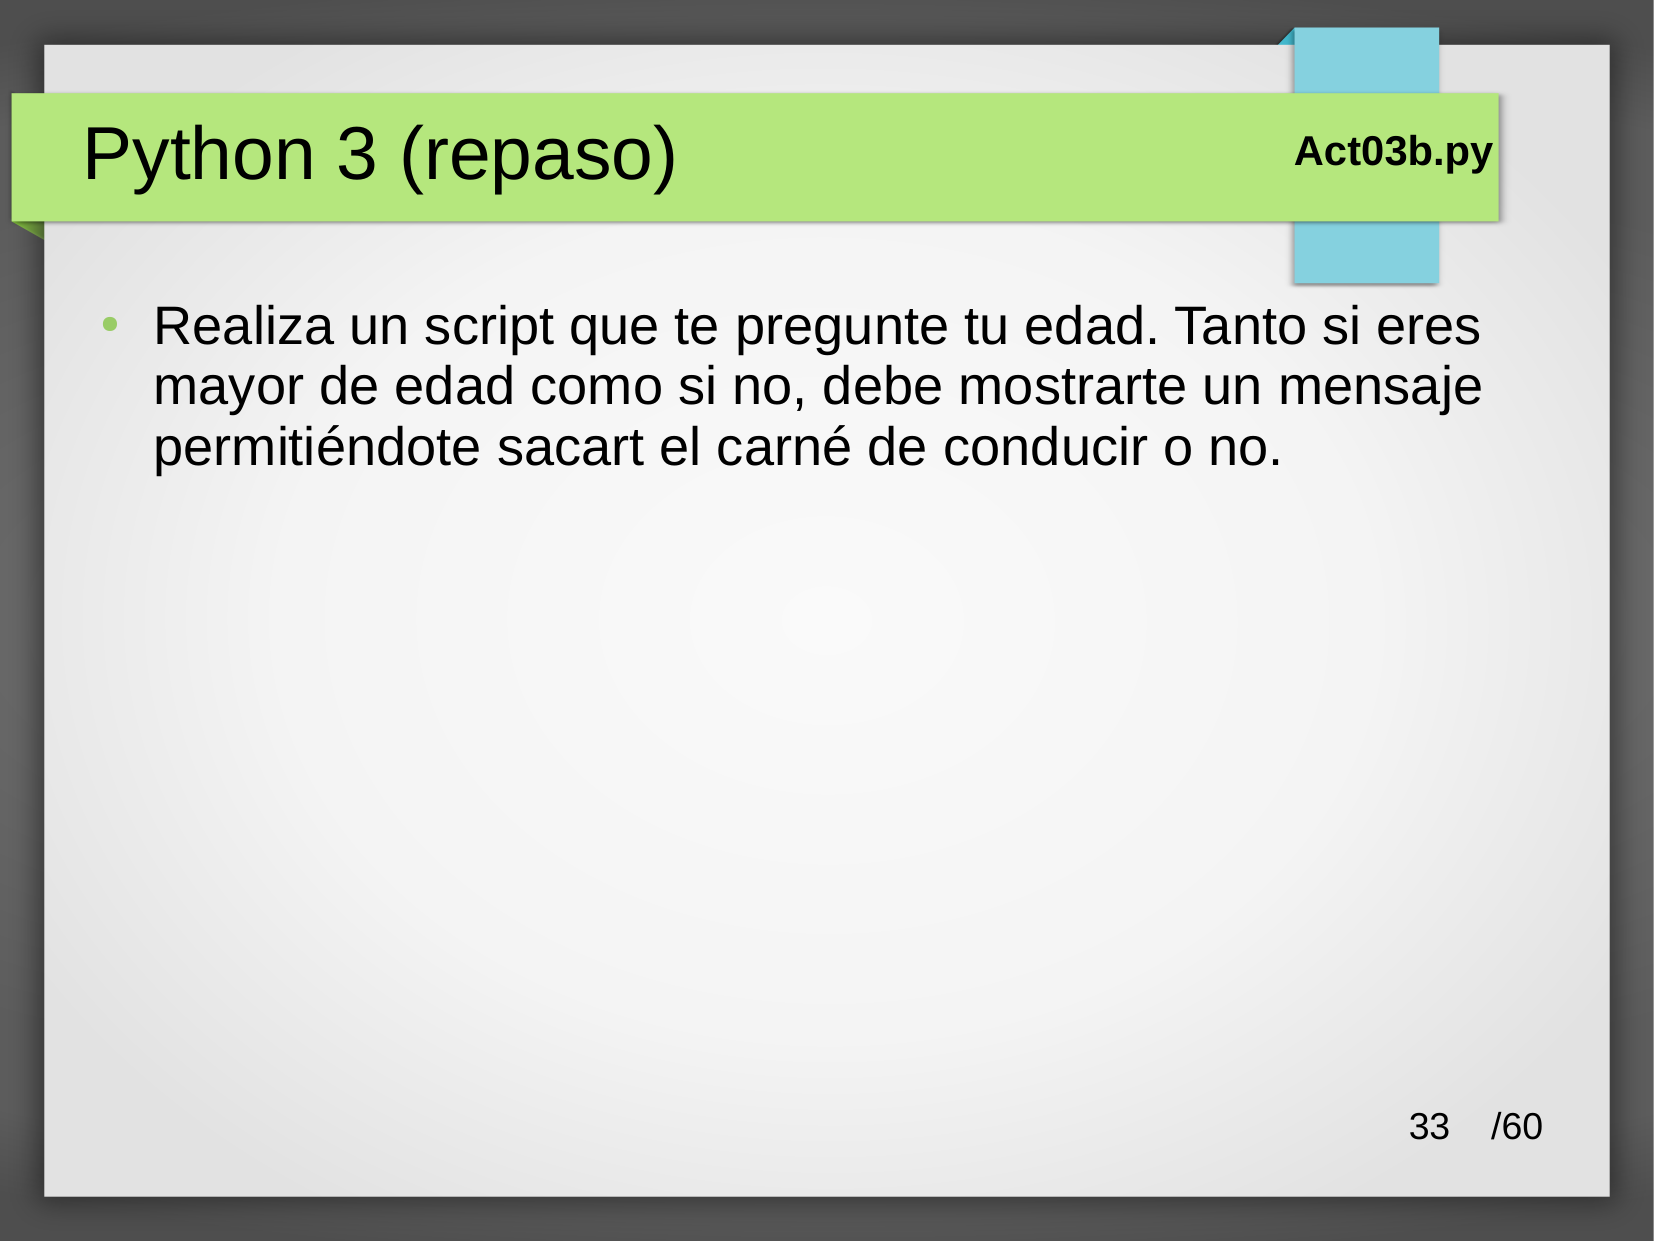

# Python 3 (repaso)
Act03b.py
Realiza un script que te pregunte tu edad. Tanto si eres mayor de edad como si no, debe mostrarte un mensaje permitiéndote sacart el carné de conducir o no.
/60